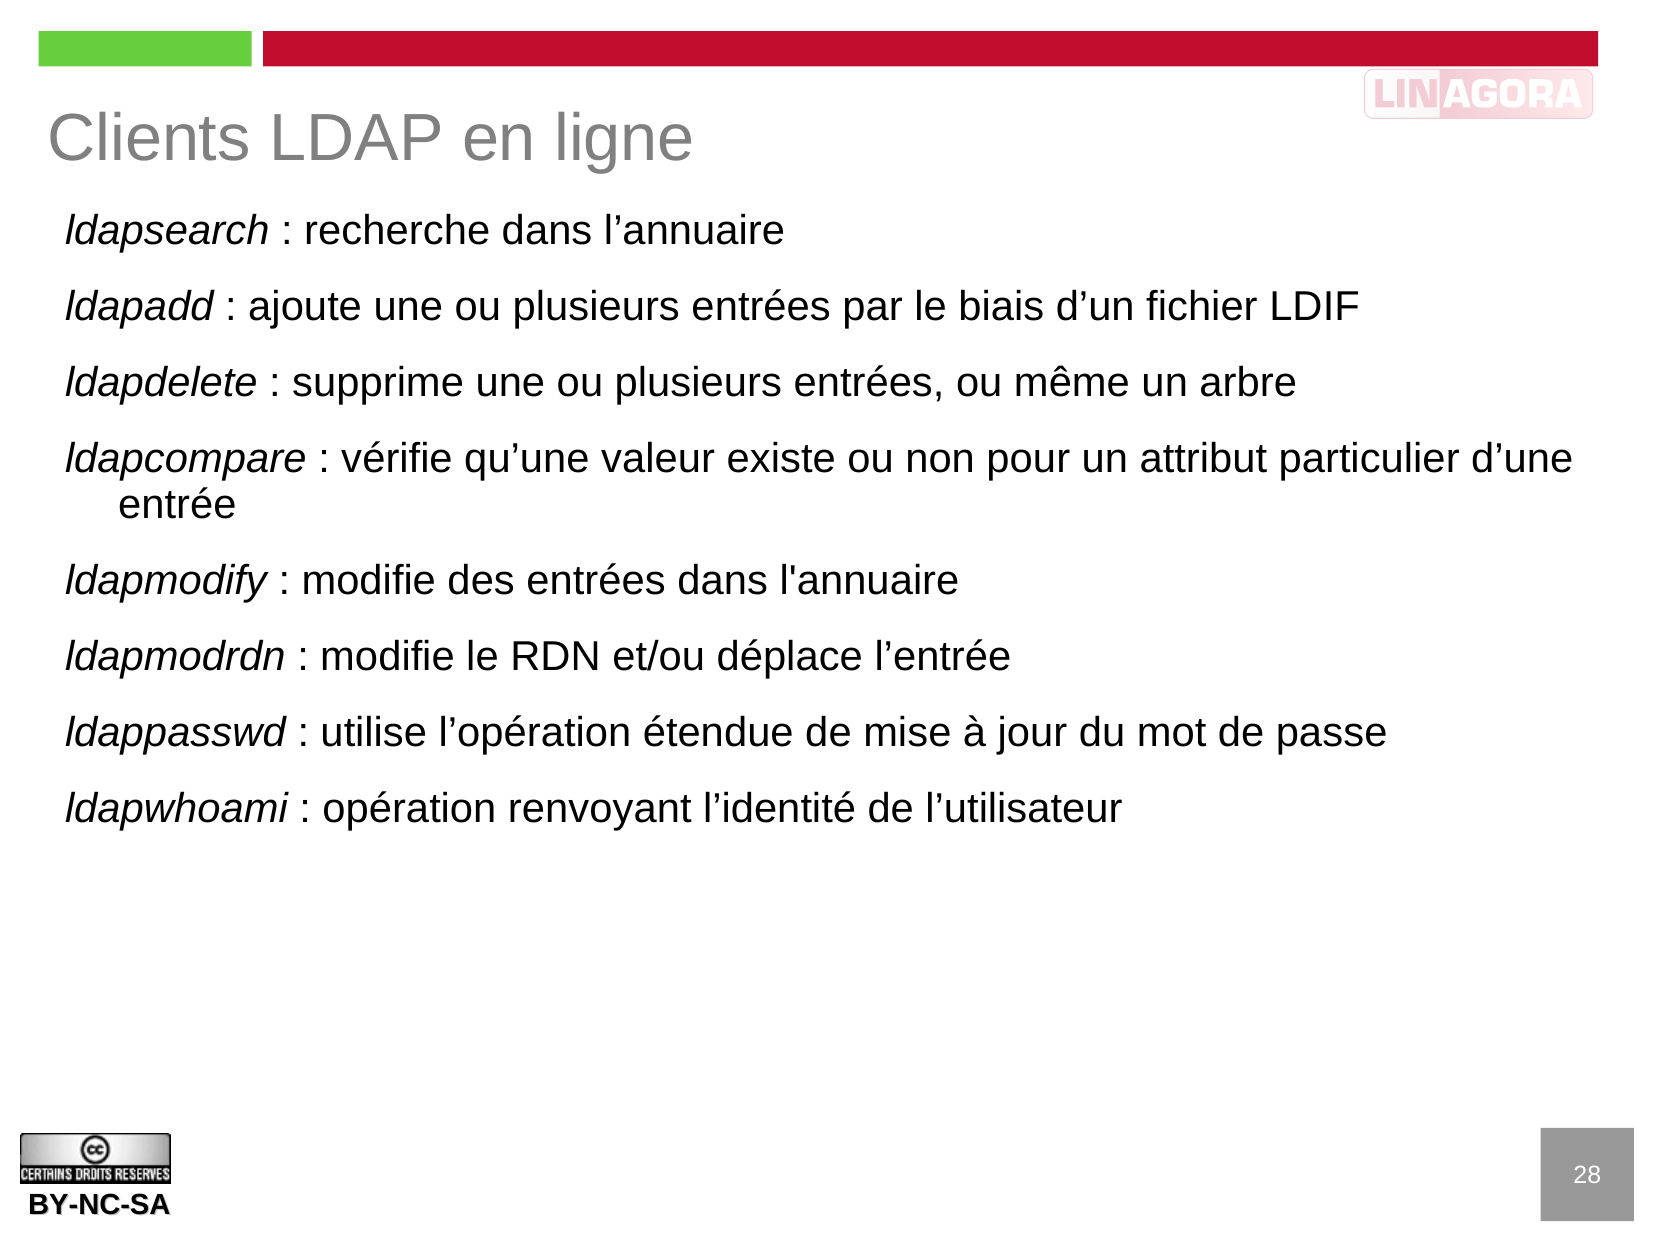

# Clients LDAP en ligne
ldapsearch : recherche dans l’annuaire
ldapadd : ajoute une ou plusieurs entrées par le biais d’un fichier LDIF
ldapdelete : supprime une ou plusieurs entrées, ou même un arbre
ldapcompare : vérifie qu’une valeur existe ou non pour un attribut particulier d’une entrée
ldapmodify : modifie des entrées dans l'annuaire
ldapmodrdn : modifie le RDN et/ou déplace l’entrée
ldappasswd : utilise l’opération étendue de mise à jour du mot de passe
ldapwhoami : opération renvoyant l’identité de l’utilisateur